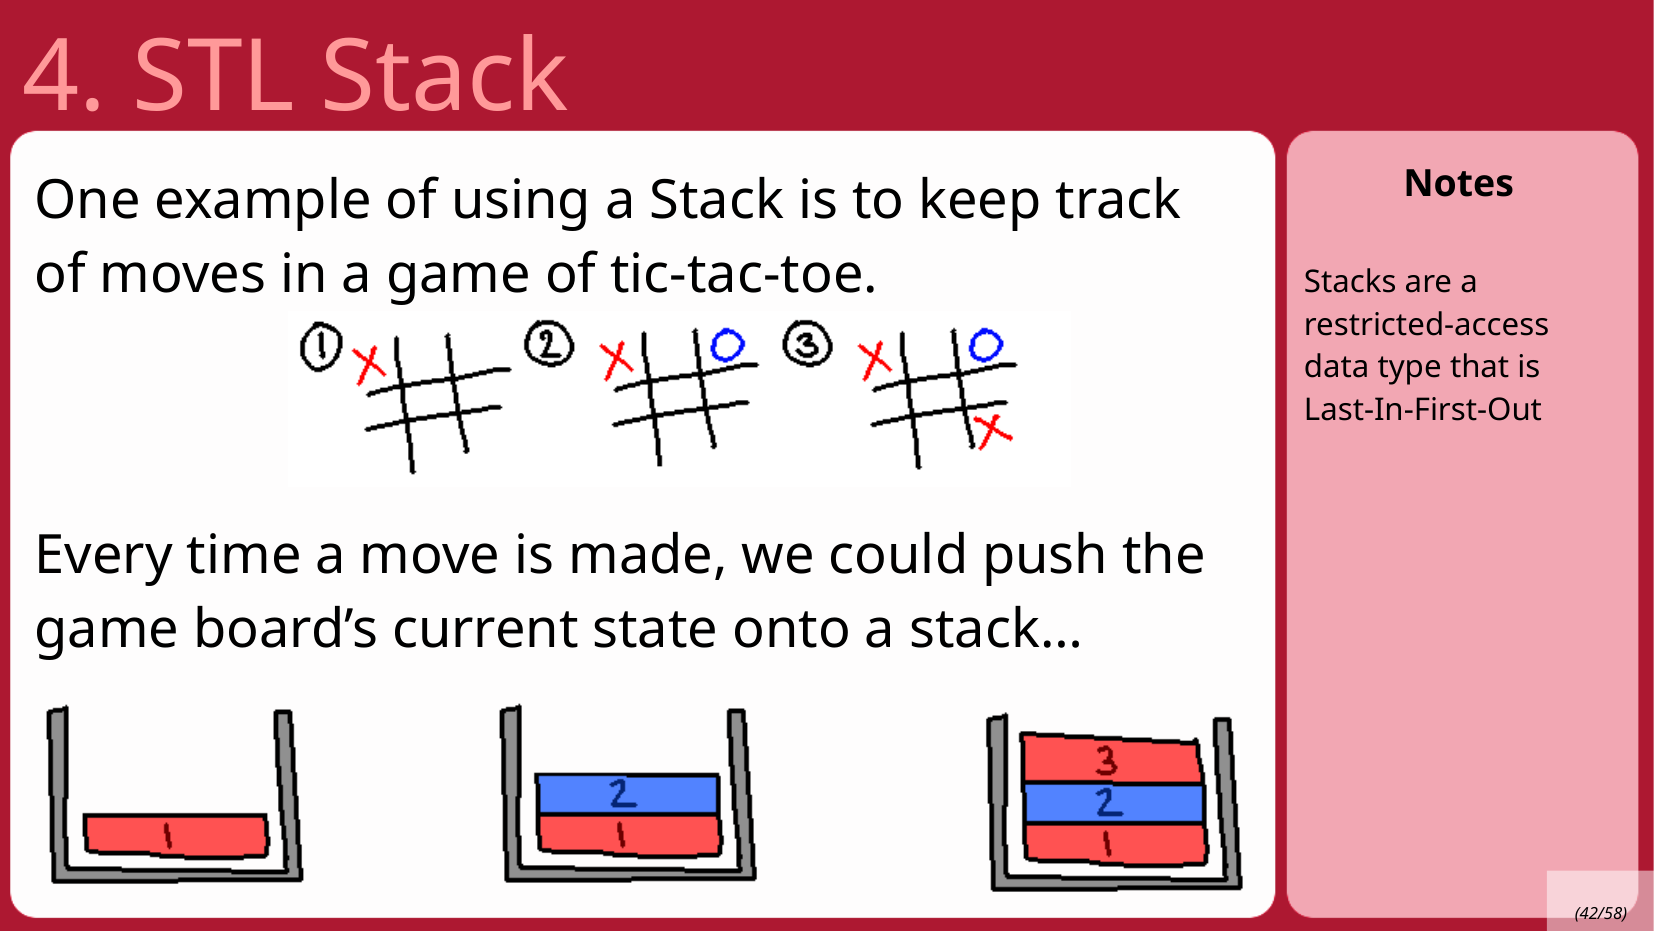

# 4. STL Stack
Notes
Stacks are a restricted-access data type that is Last-In-First-Out
One example of using a Stack is to keep track of moves in a game of tic-tac-toe.
Every time a move is made, we could push the game board’s current state onto a stack…